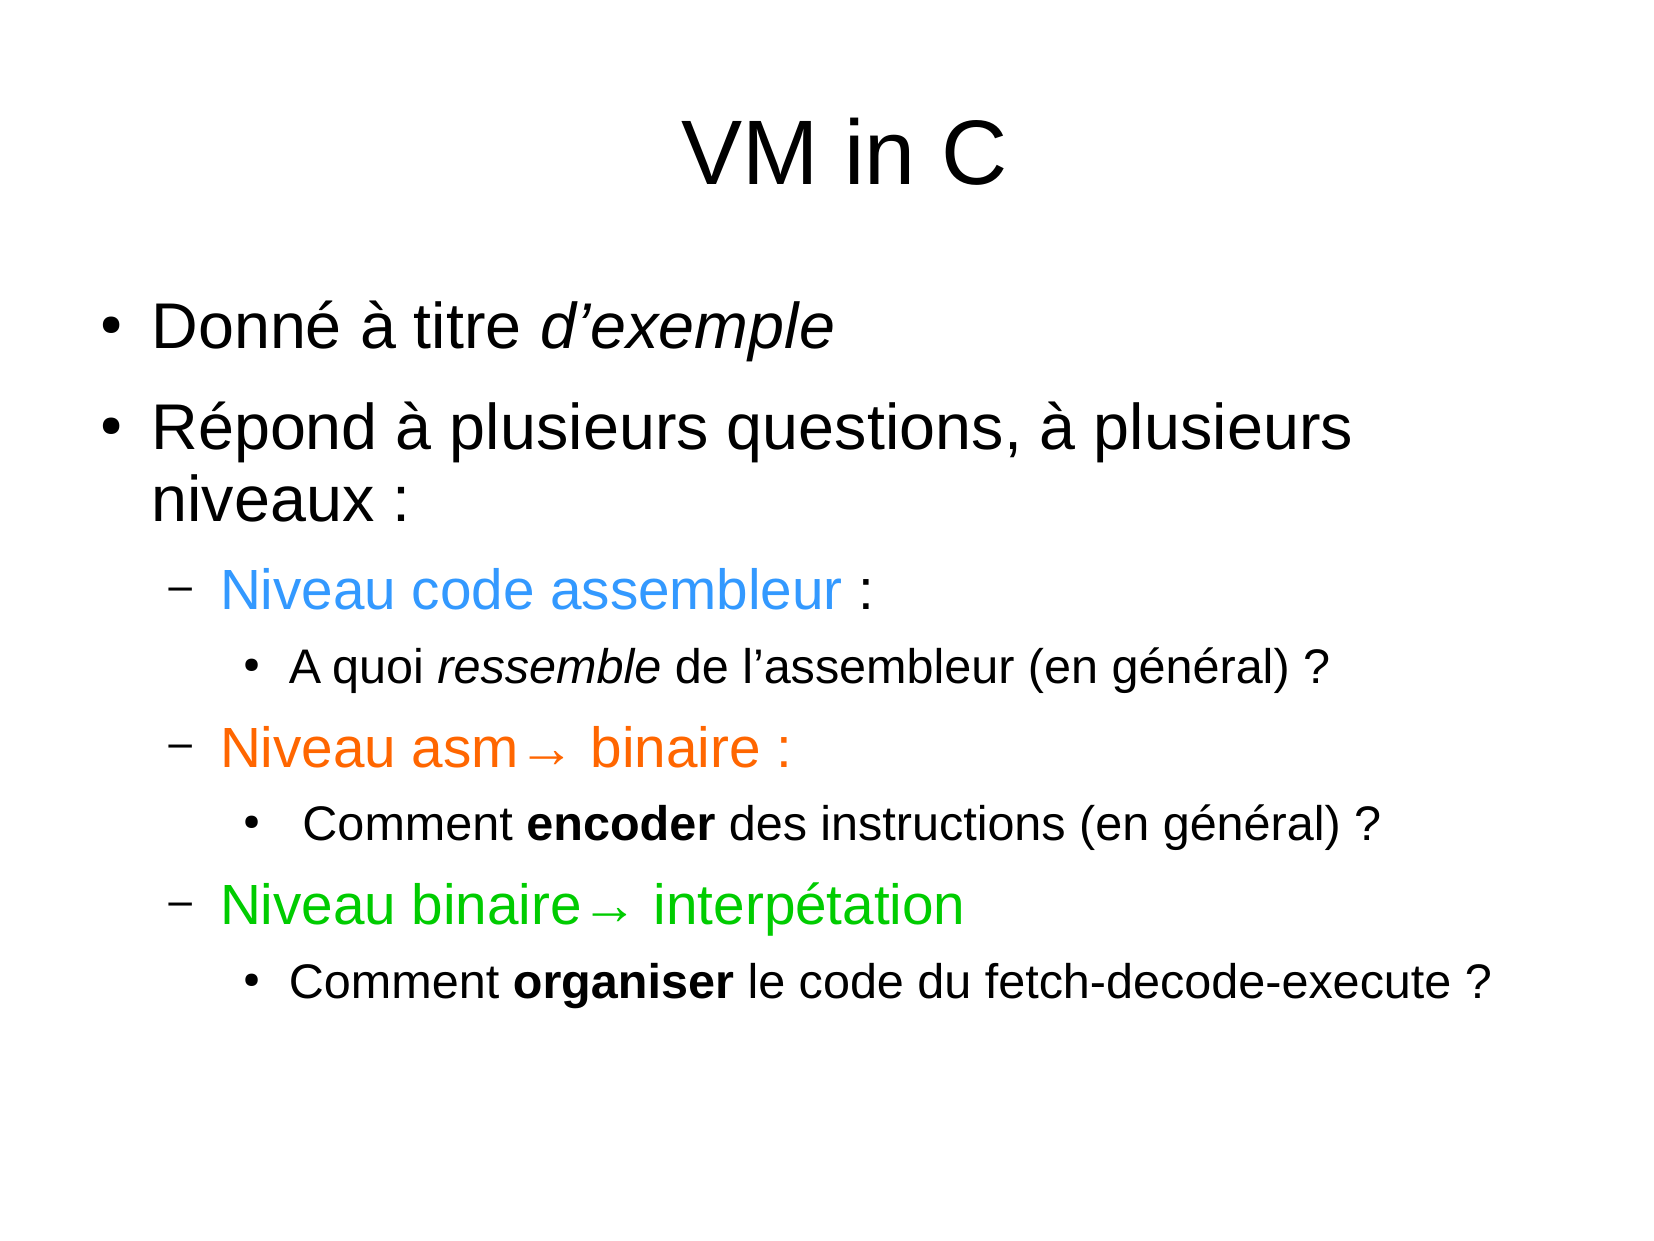

# VM in C
Donné à titre d’exemple
Répond à plusieurs questions, à plusieurs niveaux :
Niveau code assembleur :
A quoi ressemble de l’assembleur (en général) ?
Niveau asm→ binaire :
 Comment encoder des instructions (en général) ?
Niveau binaire→ interpétation
Comment organiser le code du fetch-decode-execute ?